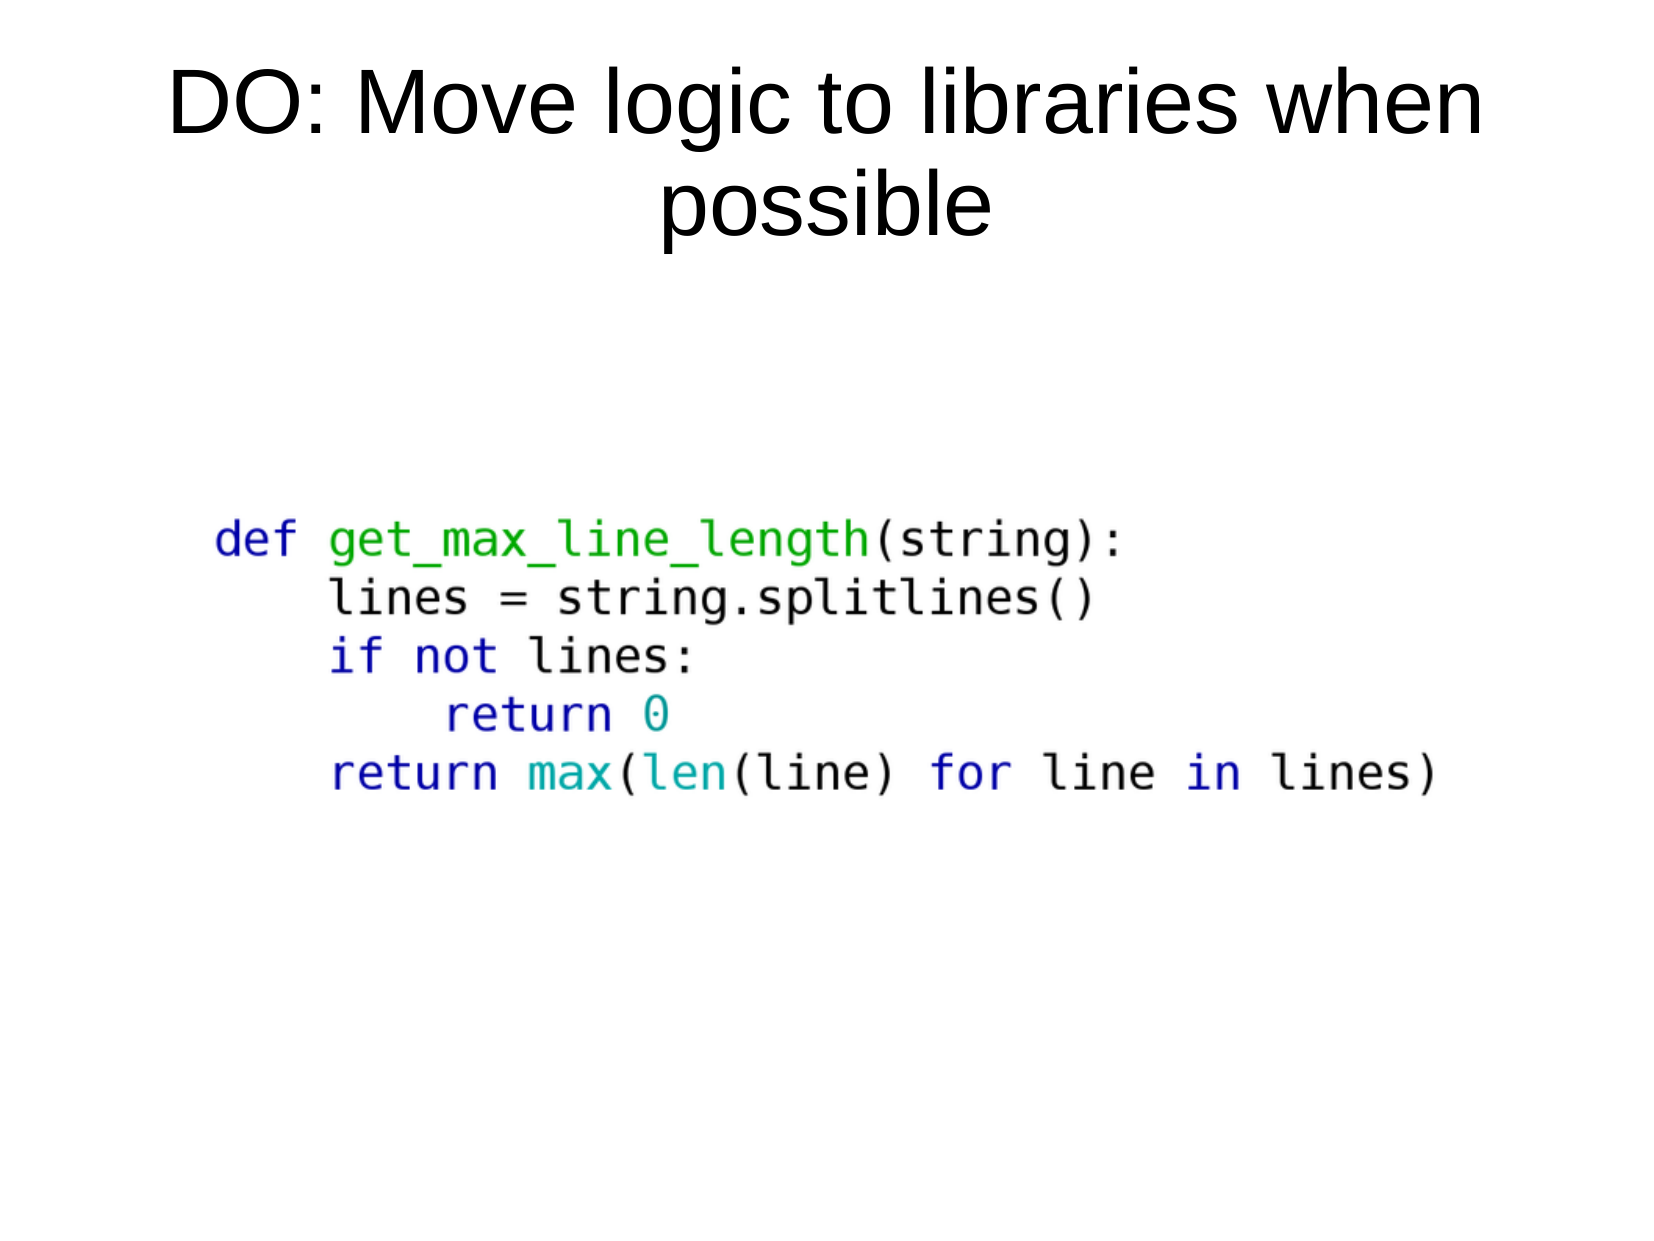

# DO: Move logic to libraries when possible